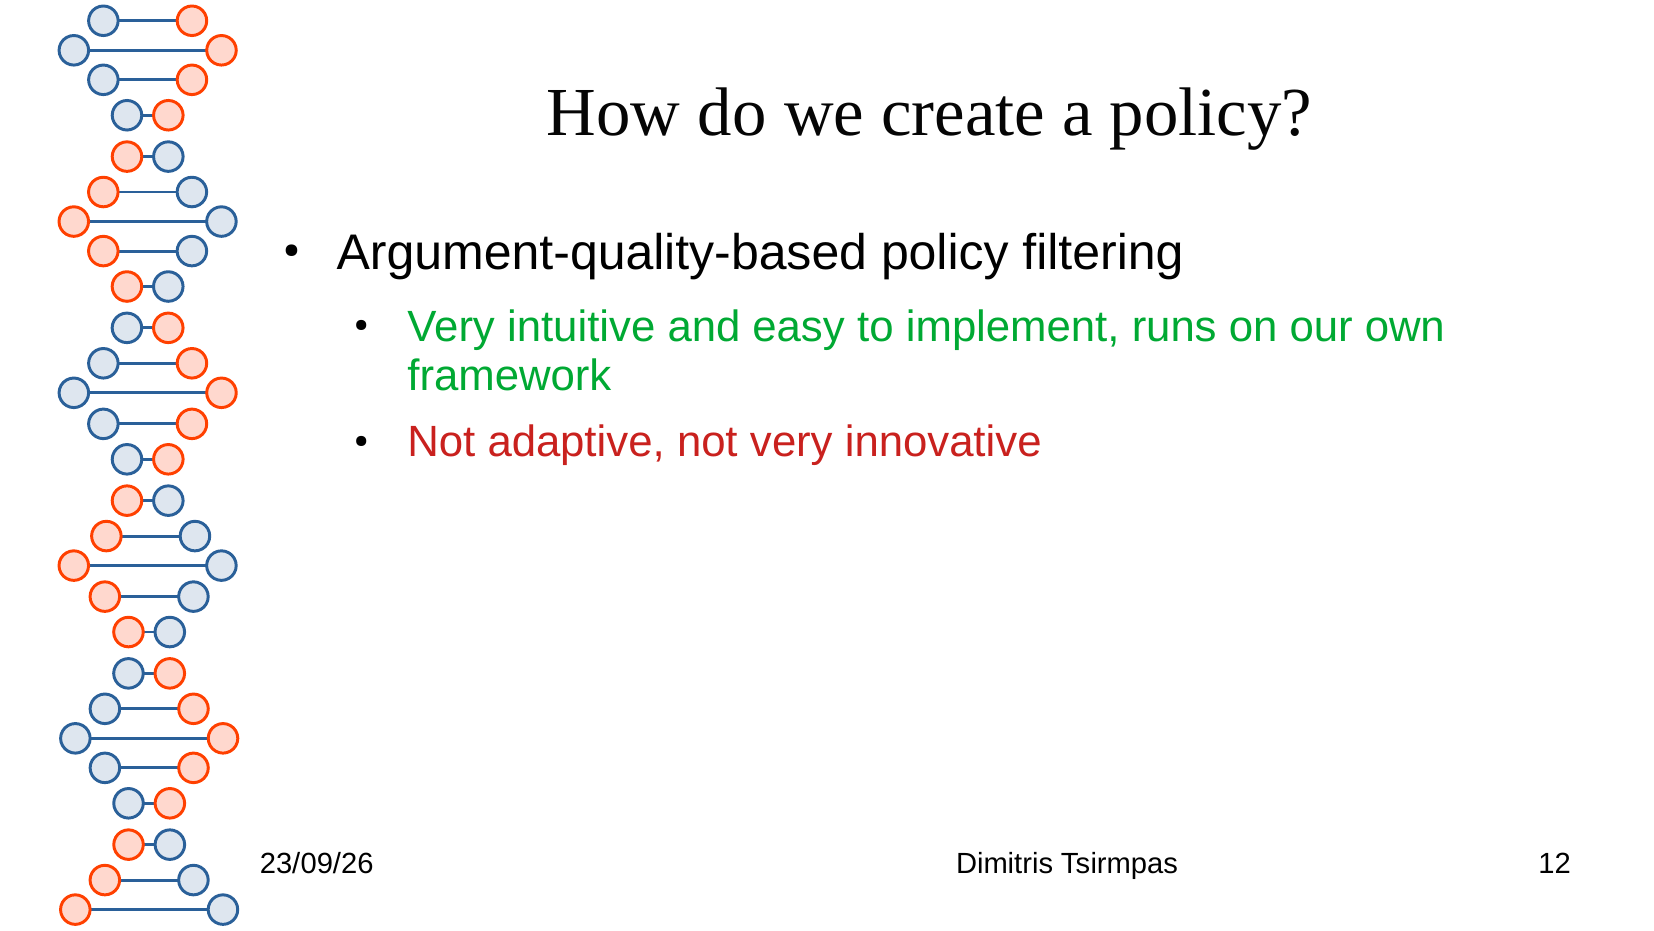

# How do we create a policy?
Argument-quality-based policy filtering
Very intuitive and easy to implement, runs on our own framework
Not adaptive, not very innovative
Dimitris Tsirmpas
12